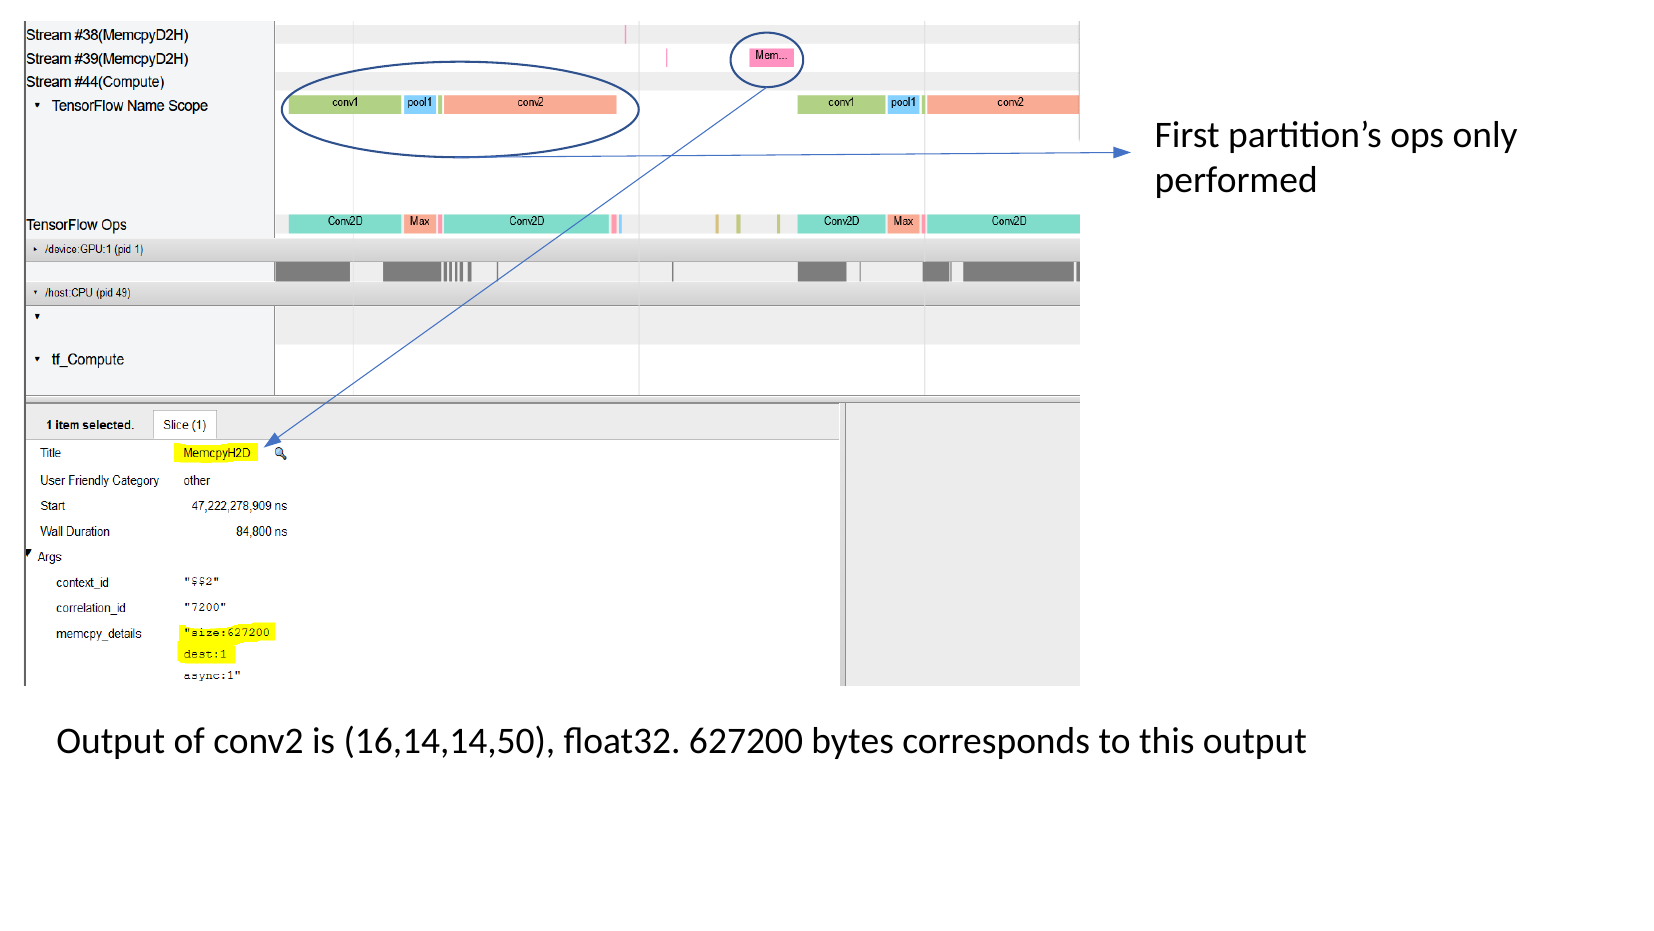

First partition’s ops only performed
Output of conv2 is (16,14,14,50), float32. 627200 bytes corresponds to this output